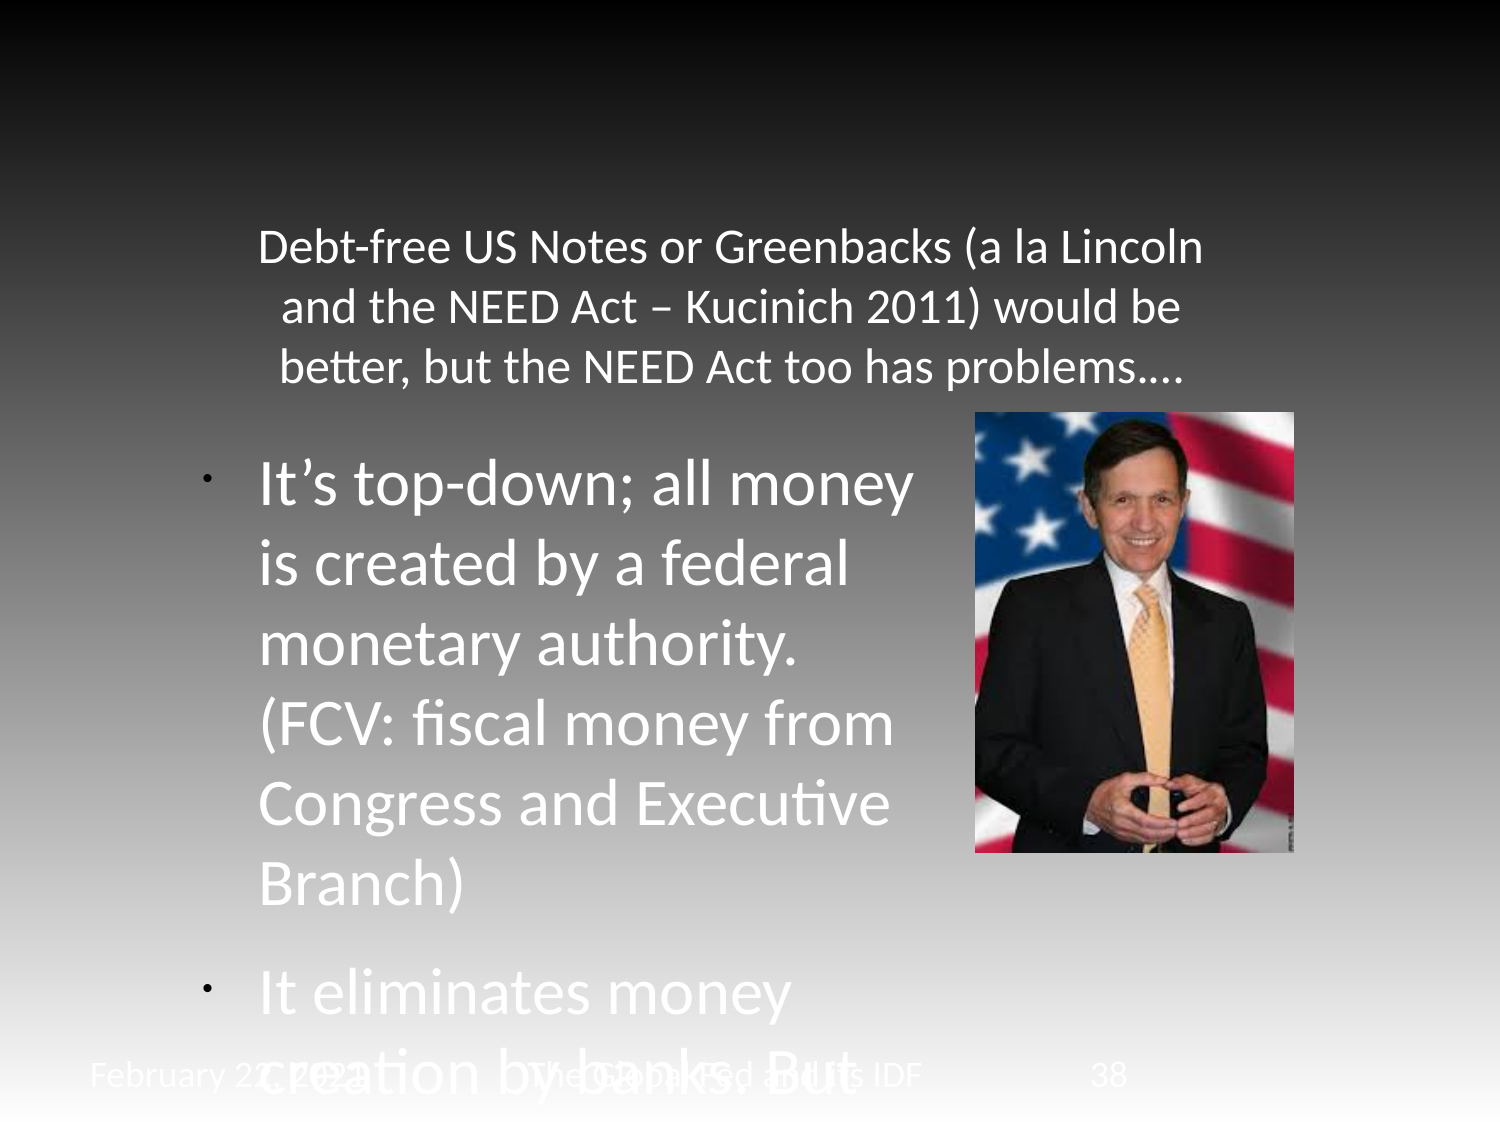

# Debt-free US Notes or Greenbacks (a la Lincoln and the NEED Act – Kucinich 2011) would be better, but the NEED Act too has problems.…
It’s top-down; all money is created by a federal monetary authority. (FCV: fiscal money from Congress and Executive Branch)
It eliminates money creation by banks. But bank-created money is a good thing – if the banks are publicly owned. It’s local: bottom-up. (FCV: no fractional reserve system for both public and private banks)
The Act didn’t pass, and Kucinich wasn’t elected. (FCV: post hoc, propter hoc?)
February 22, 2021
The Global Fed and its IDF